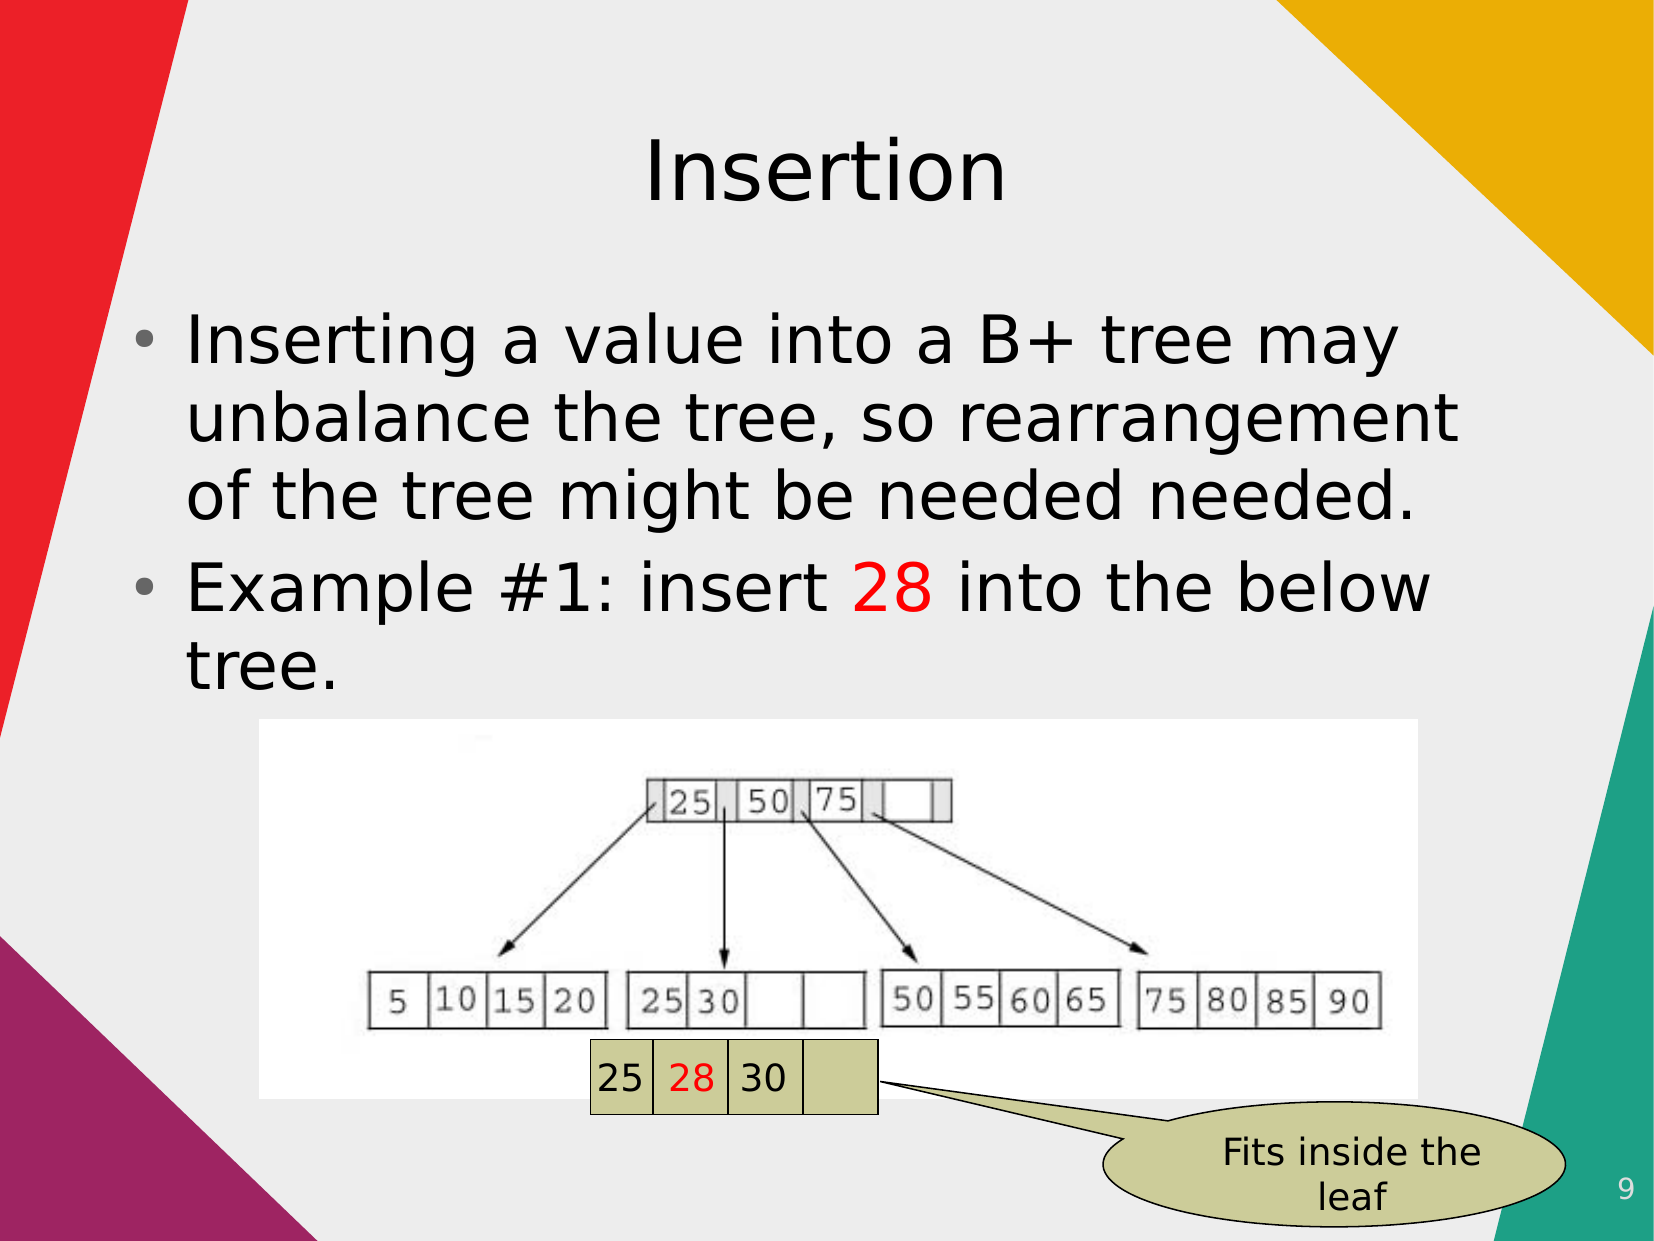

# Insertion
Inserting a value into a B+ tree may unbalance the tree, so rearrangement of the tree might be needed needed.
Example #1: insert 28 into the below tree.
 25 28 30
Fits inside the leaf
9